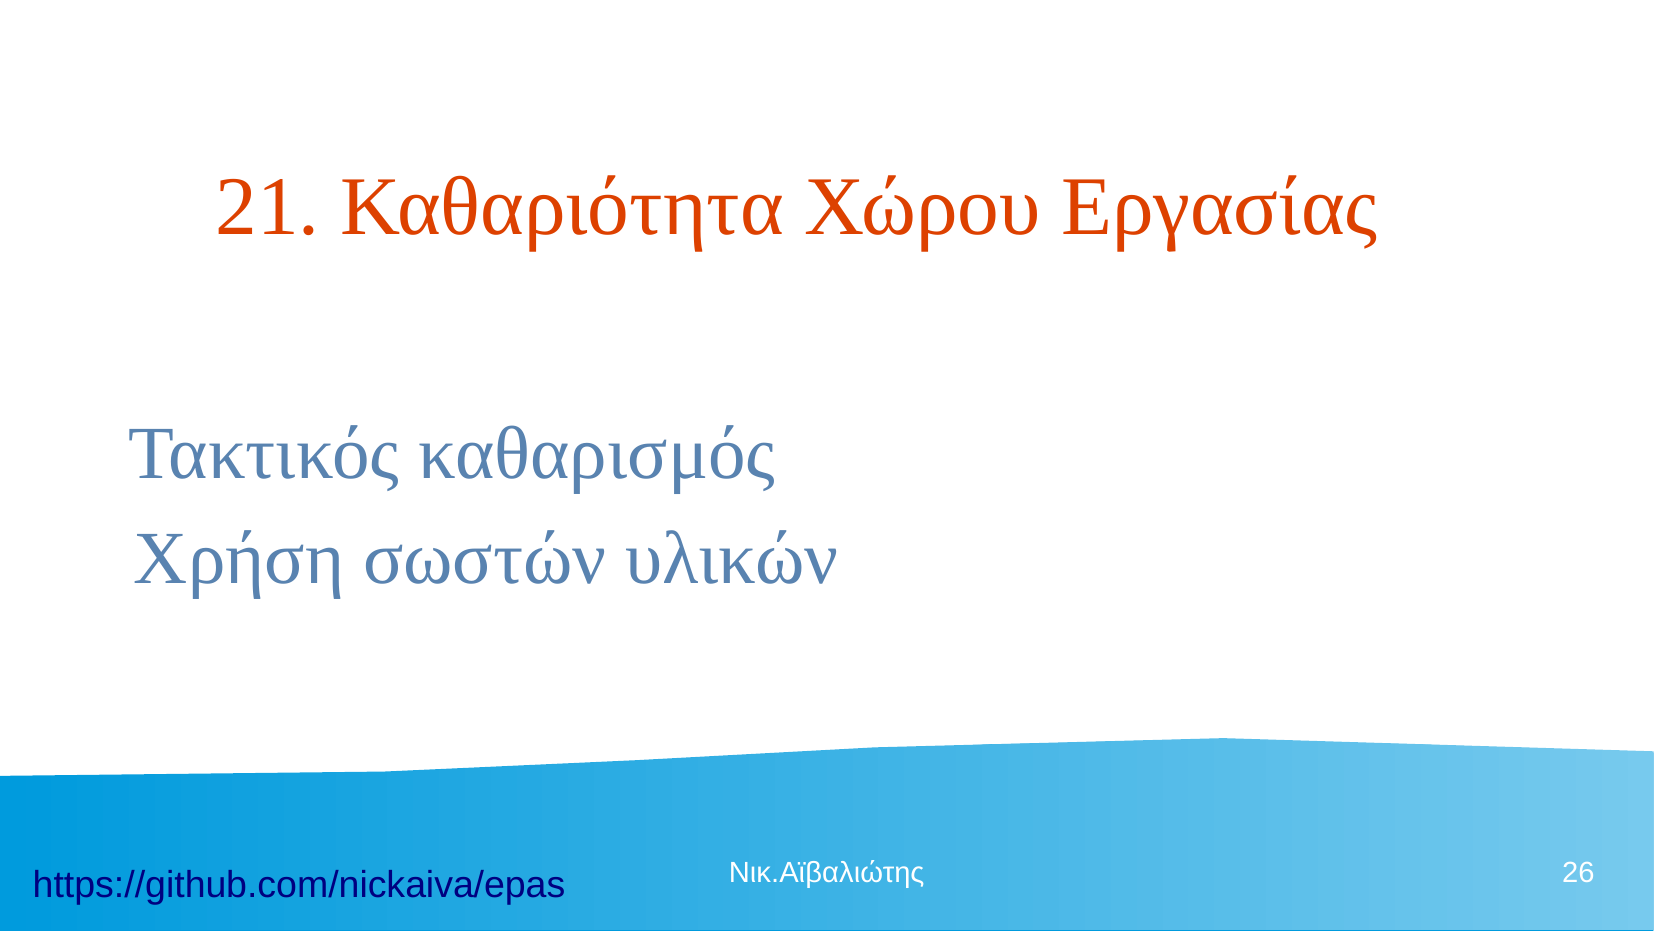

# 21. Καθαριότητα Χώρου Εργασίας
 Τακτικός καθαρισμός
 Χρήση σωστών υλικών
Νικ.Αϊβαλιώτης
26